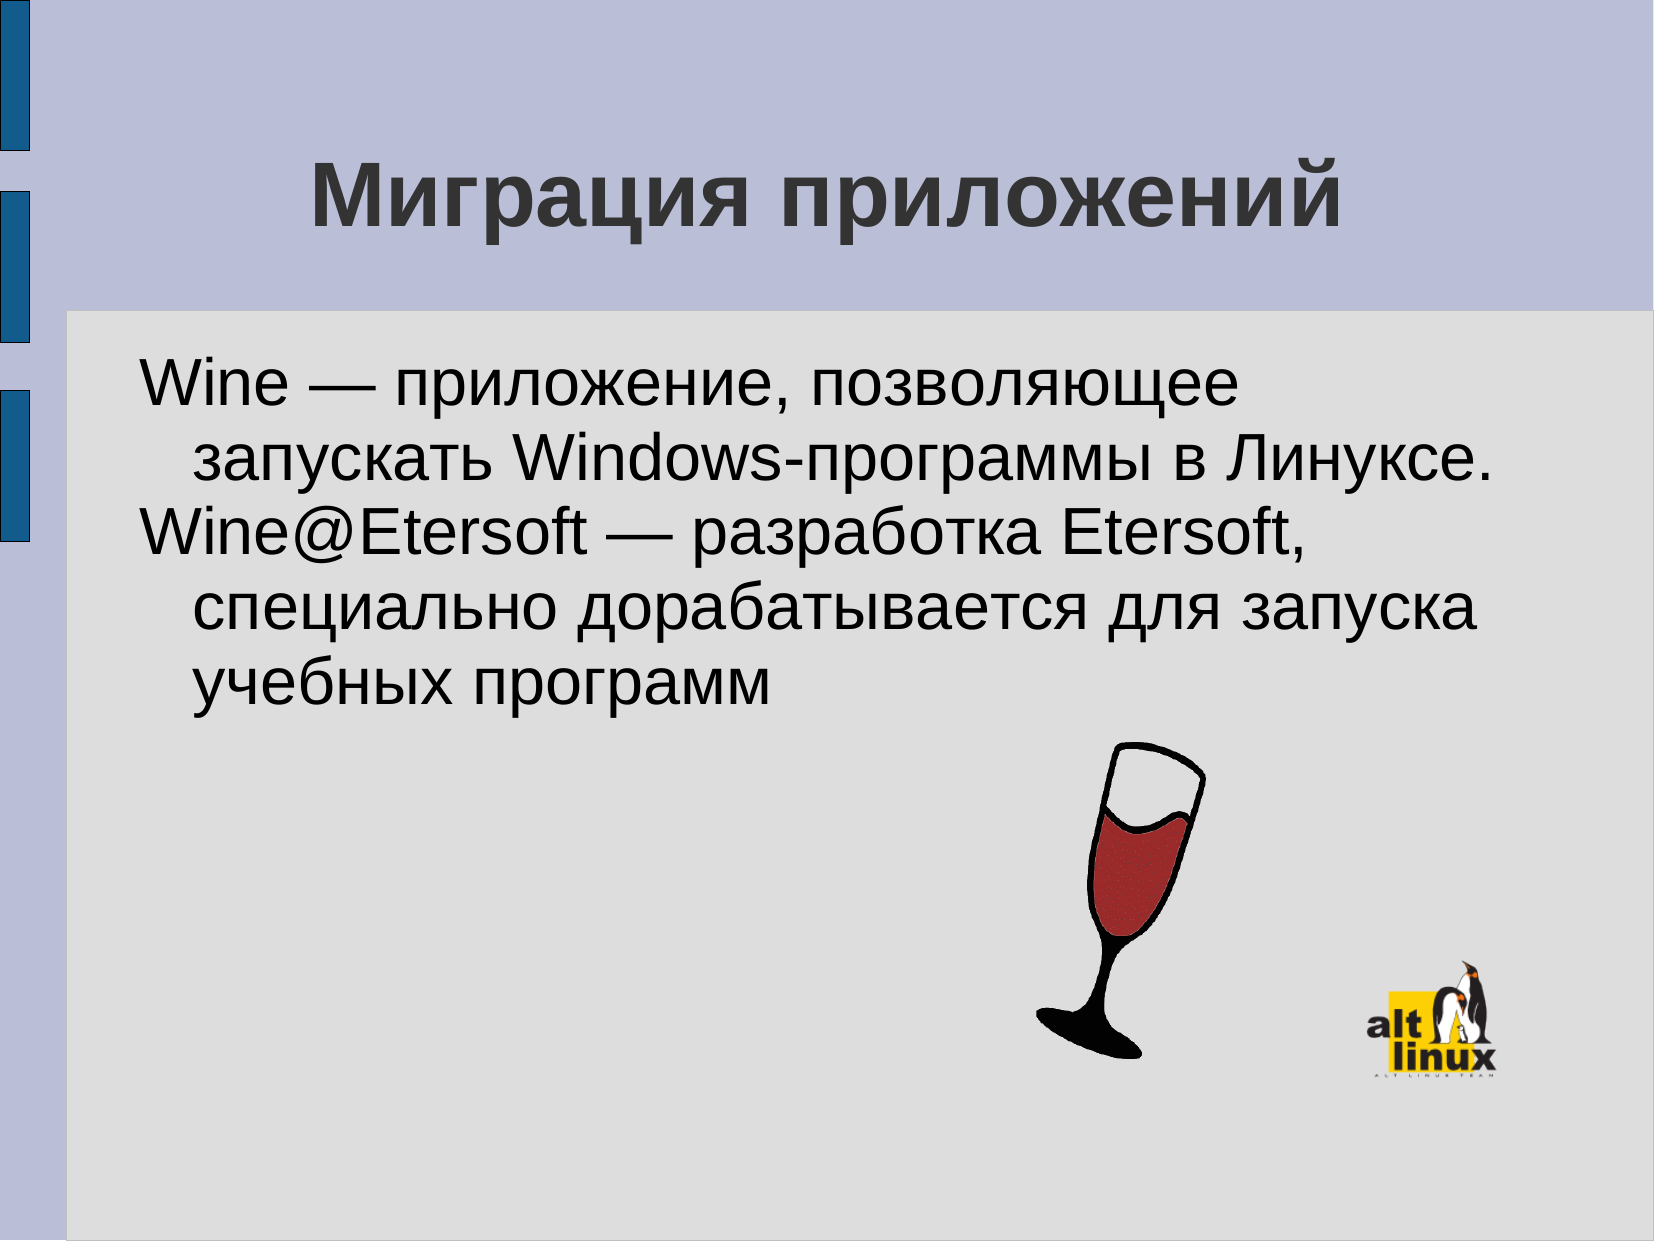

# Миграция приложений
Wine — приложение, позволяющее запускать Windows-программы в Линуксе.
Wine@Etersoft — разработка Etersoft, специально дорабатывается для запуска учебных программ